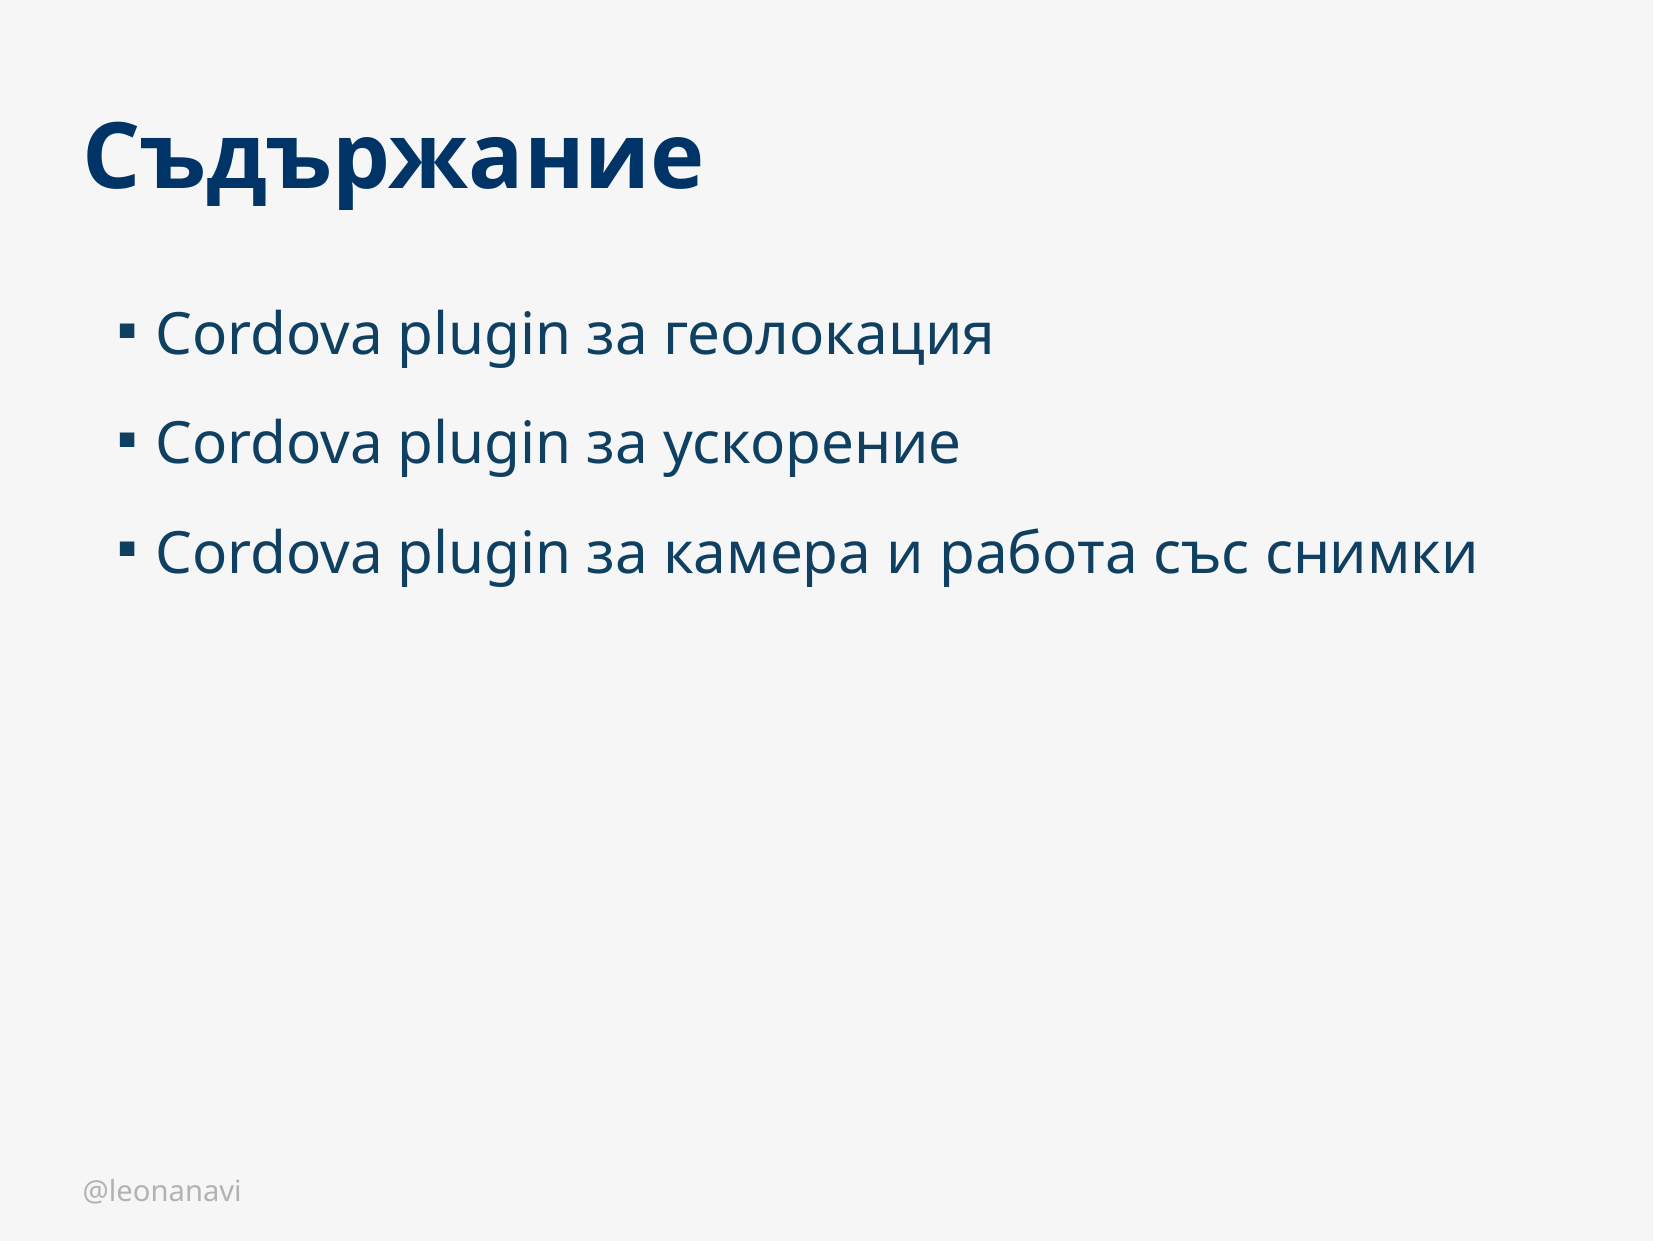

# Съдържание
Cordova plugin за геолокация
Cordova plugin за ускорение
Cordova plugin за камера и работа със снимки